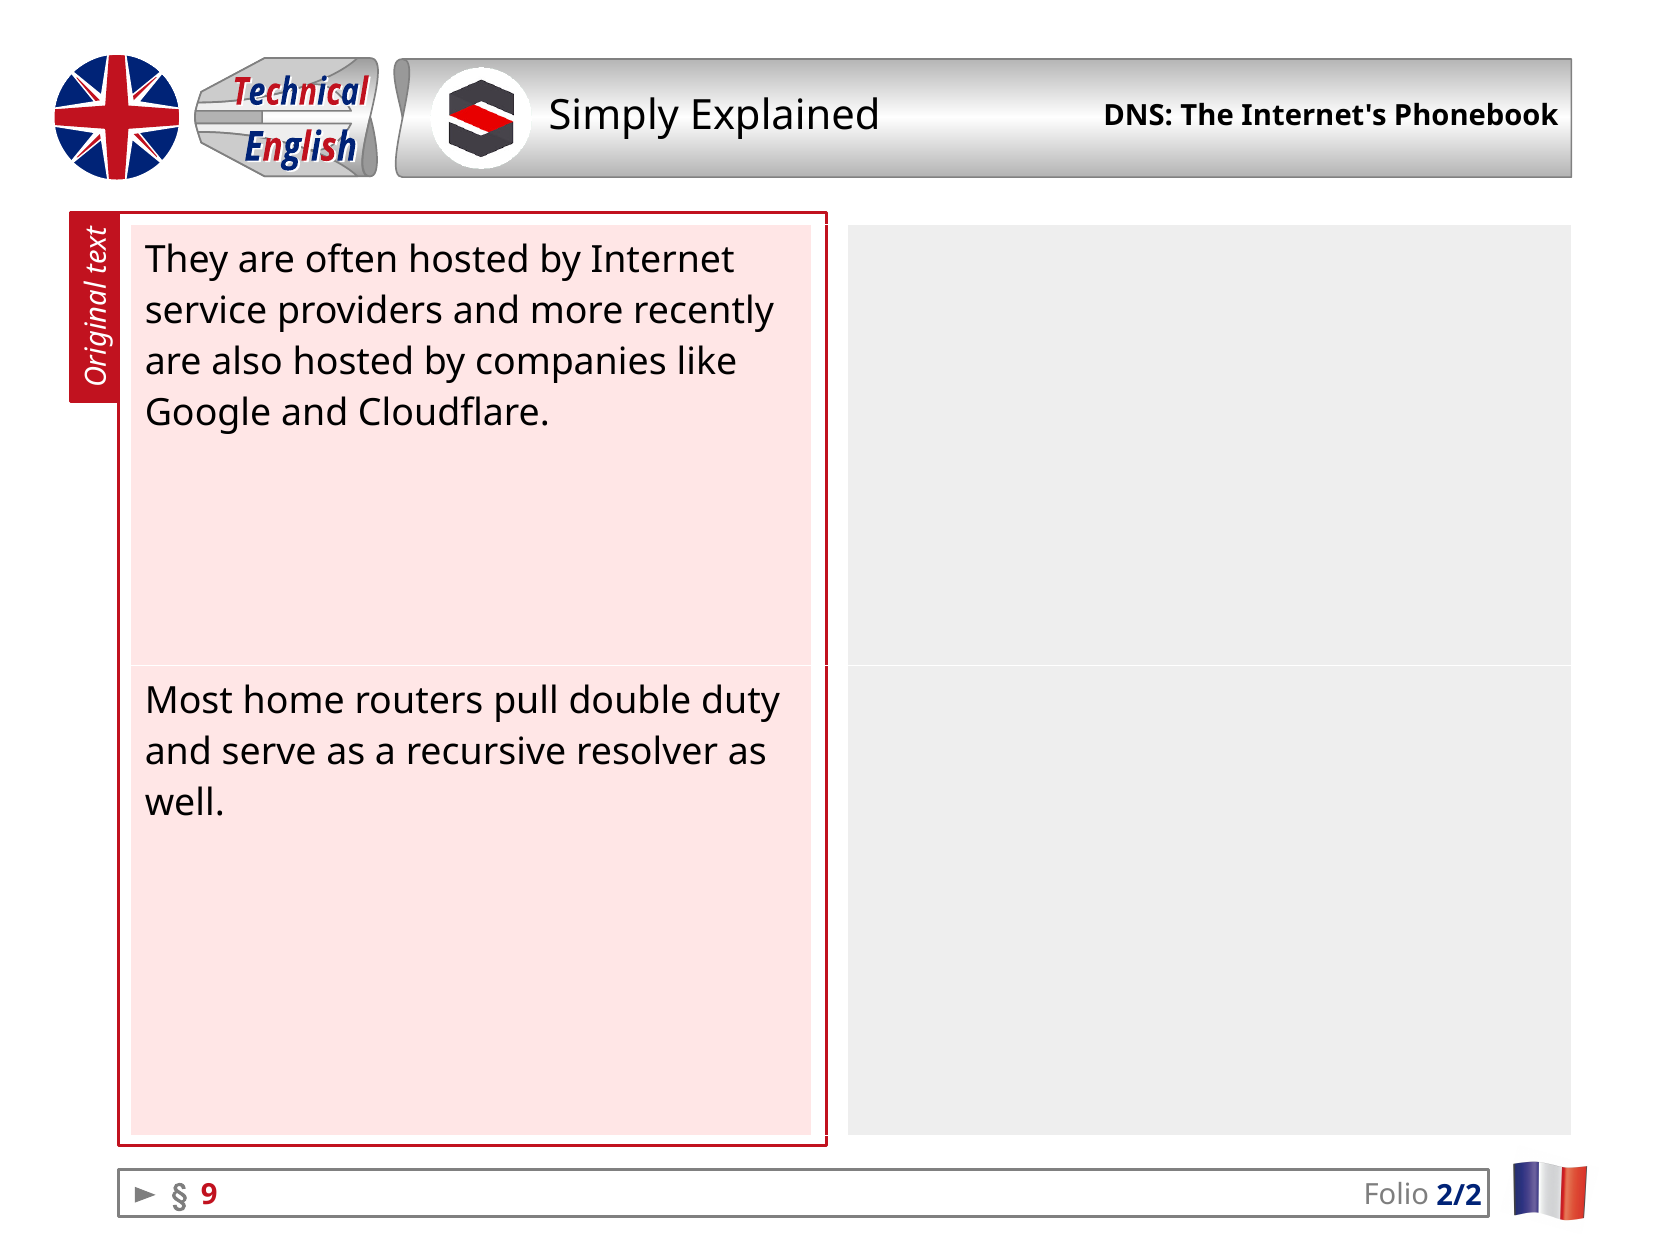

#
| They are often hosted by Internet service providers and more recently are also hosted by companies like Google and Cloudflare. | | |
| --- | --- | --- |
| Most home routers pull double duty and serve as a recursive resolver as well. | | |
9
2/2